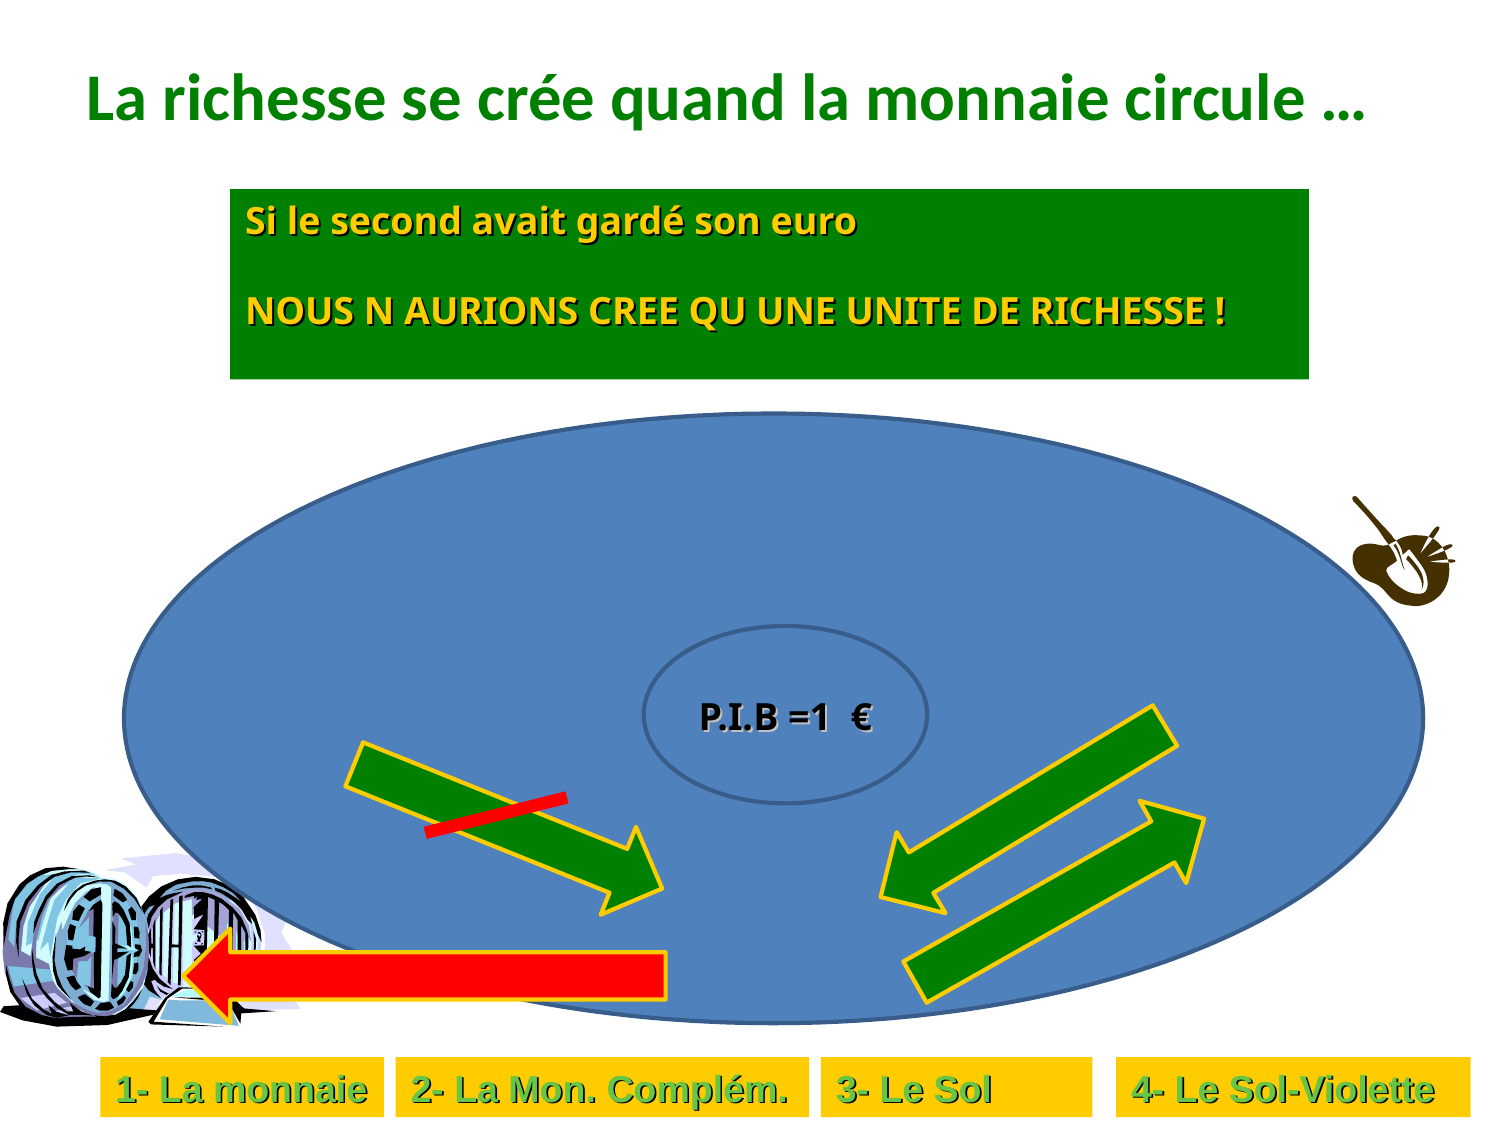

# La richesse se crée quand la monnaie circule …
Si le second avait gardé son euro
NOUS N AURIONS CREE QU UNE UNITE DE RICHESSE !
P.I.B =1 €